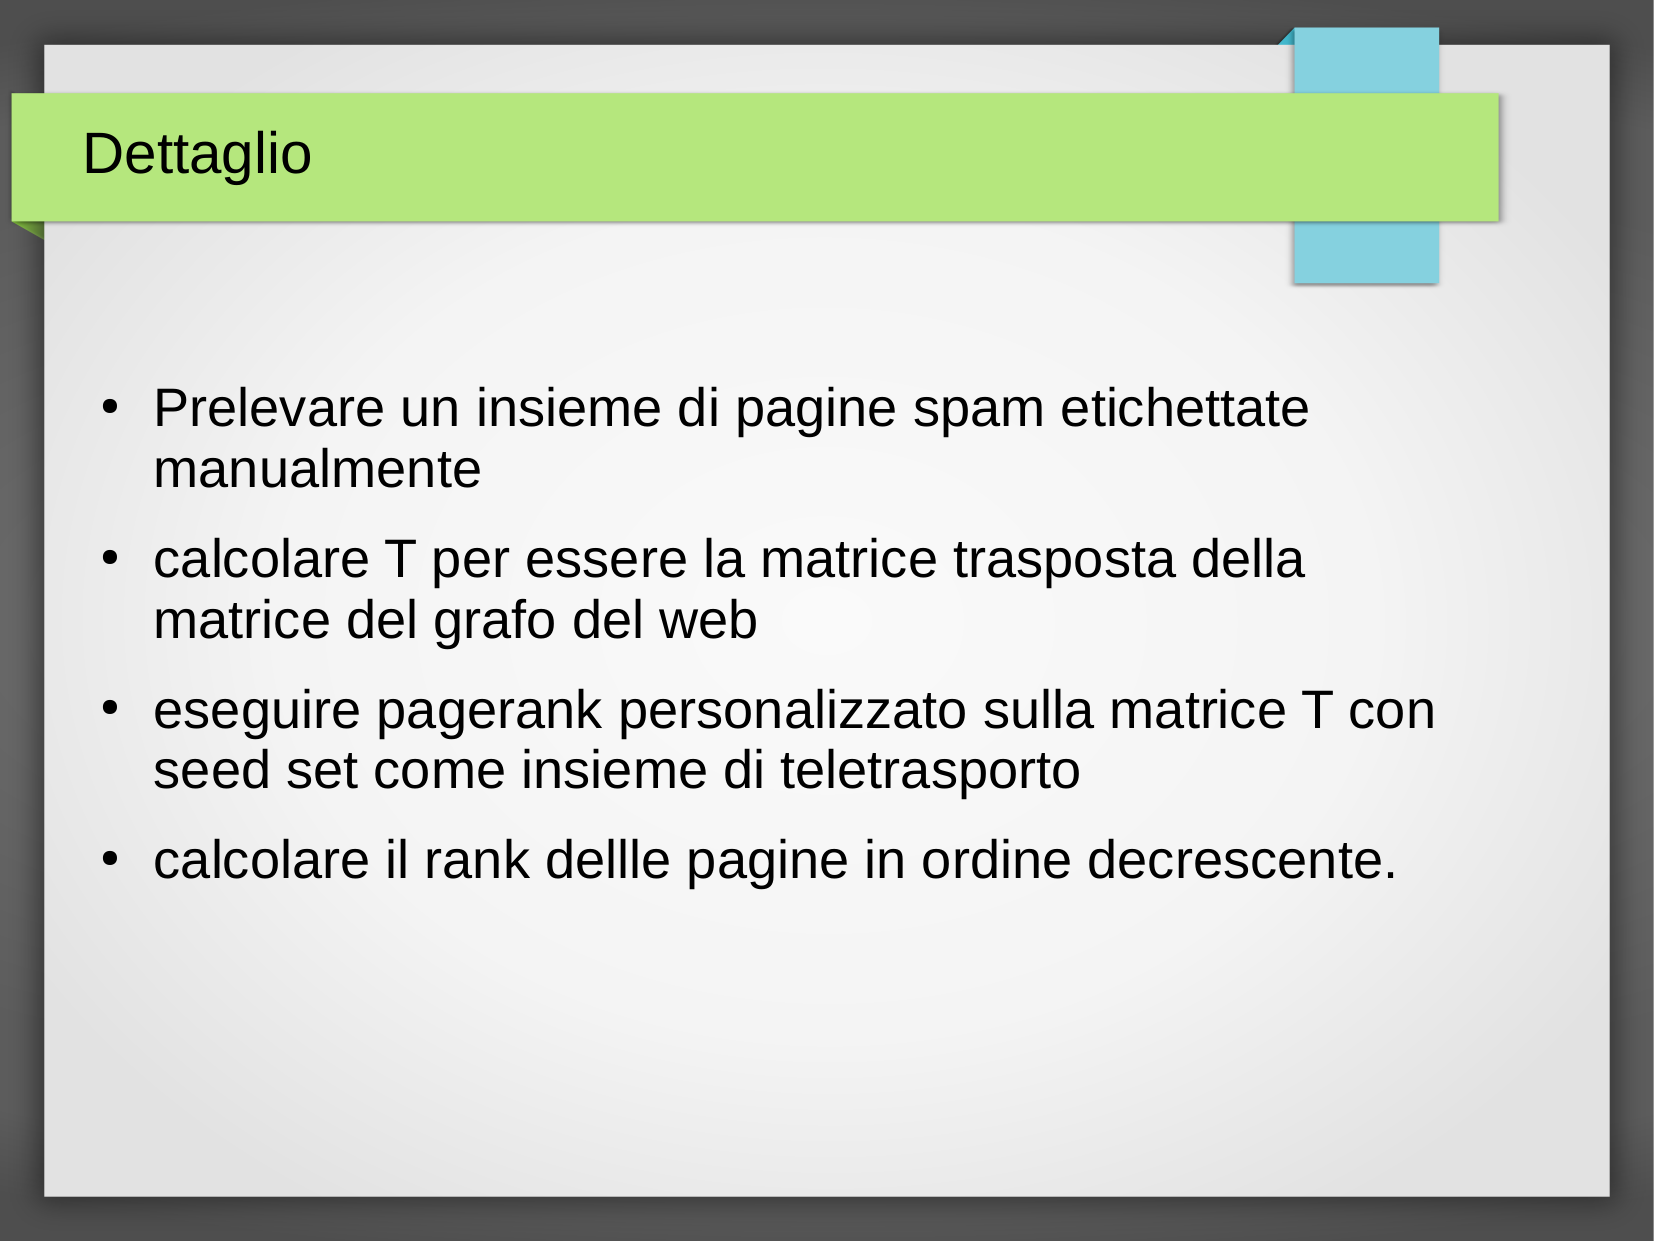

# Dettaglio
Prelevare un insieme di pagine spam etichettate manualmente
calcolare T per essere la matrice trasposta della matrice del grafo del web
eseguire pagerank personalizzato sulla matrice T con seed set come insieme di teletrasporto
calcolare il rank dellle pagine in ordine decrescente.